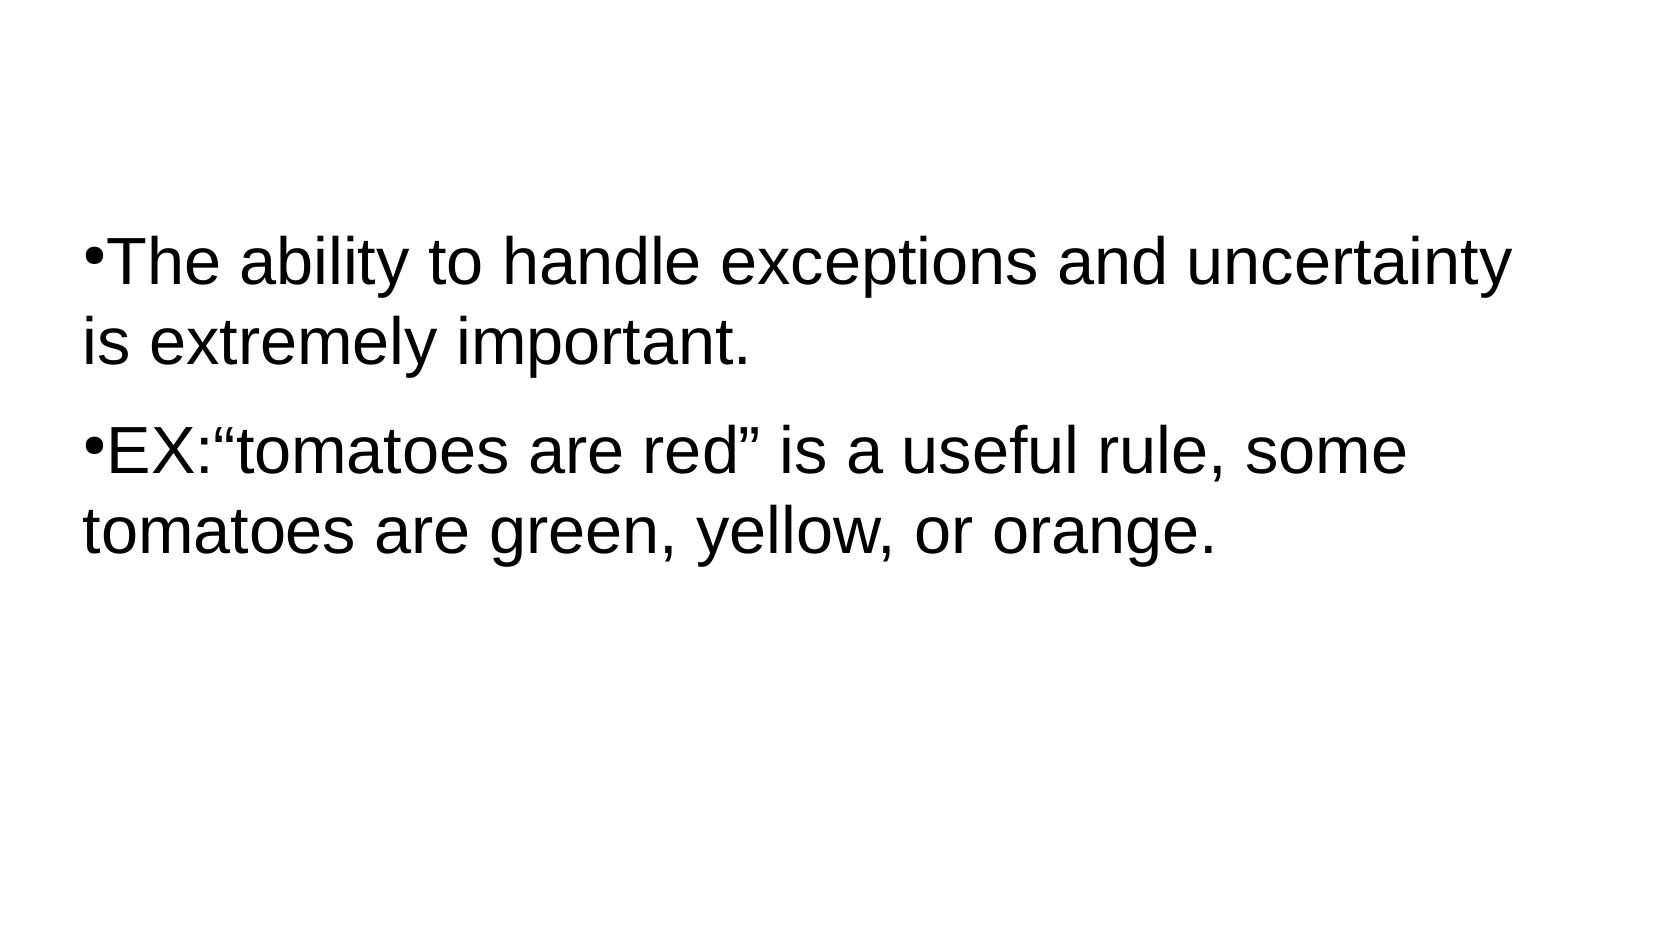

#
The ability to handle exceptions and uncertainty is extremely important.
EX:“tomatoes are red” is a useful rule, some tomatoes are green, yellow, or orange.